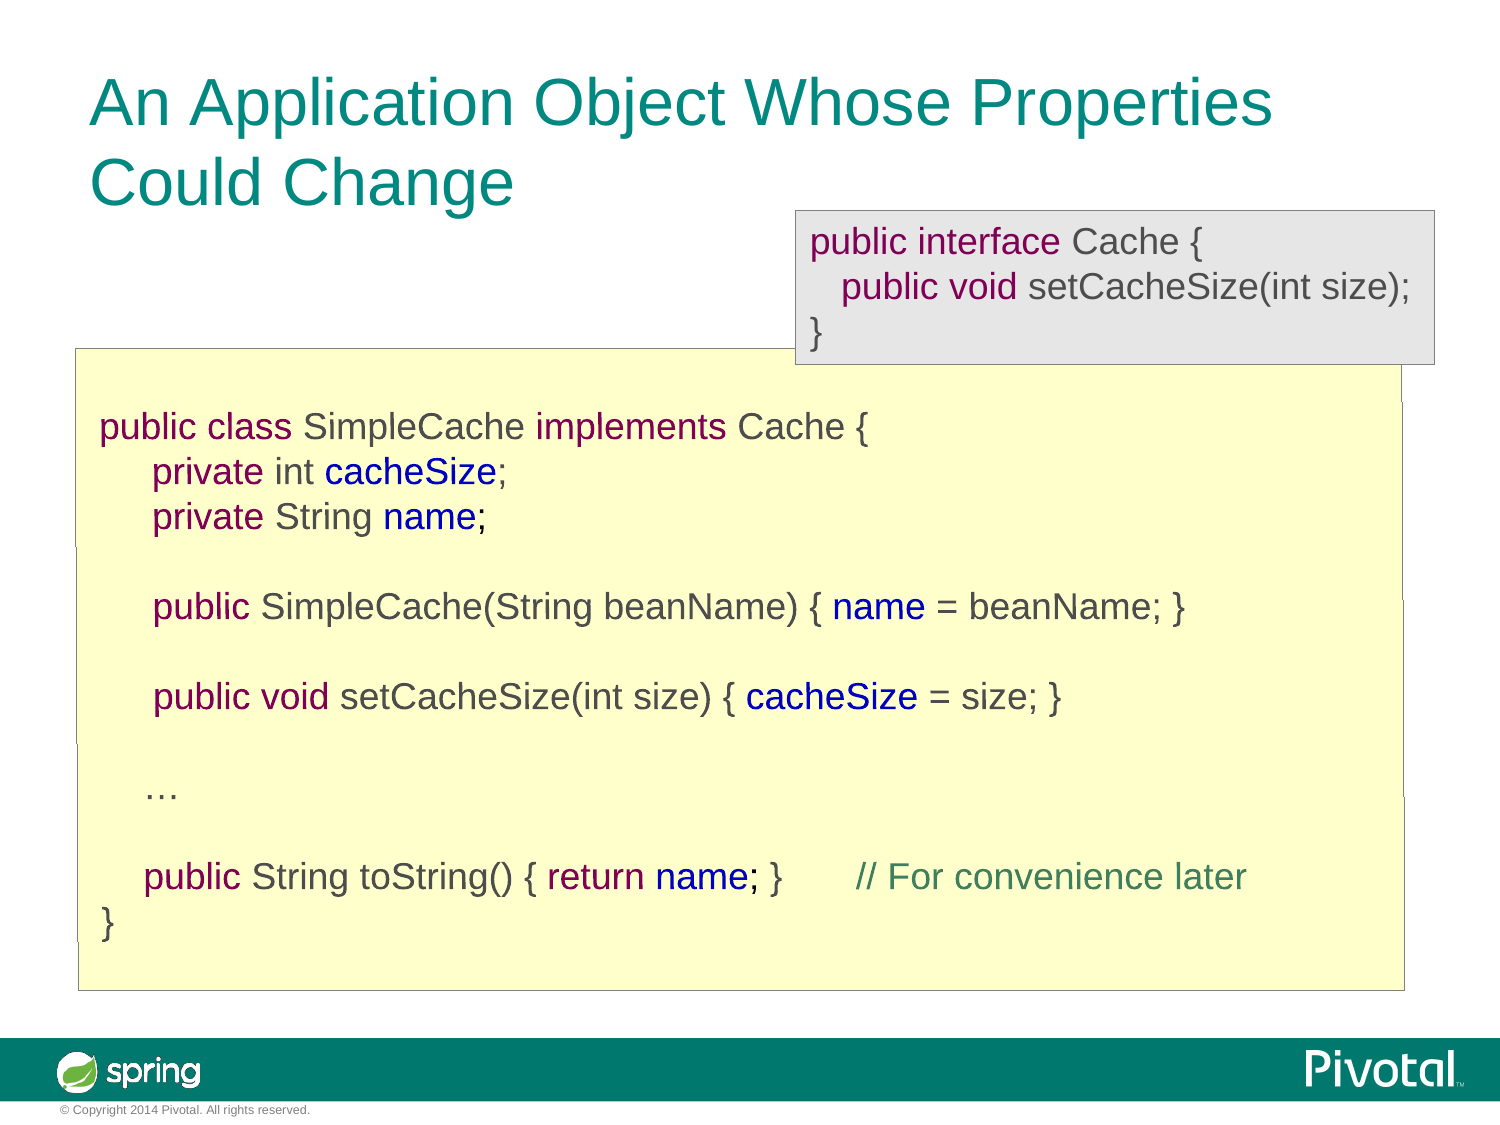

# An Application Object Whose Properties Could Change
public interface Cache {
 public void setCacheSize(int size);
}
public class SimpleCache implements Cache {
 private int cacheSize;
 private String name;
 public SimpleCache(String beanName) { name = beanName; }
 public void setCacheSize(int size) { cacheSize = size; }
 …
 public String toString() { return name; } // For convenience later
}